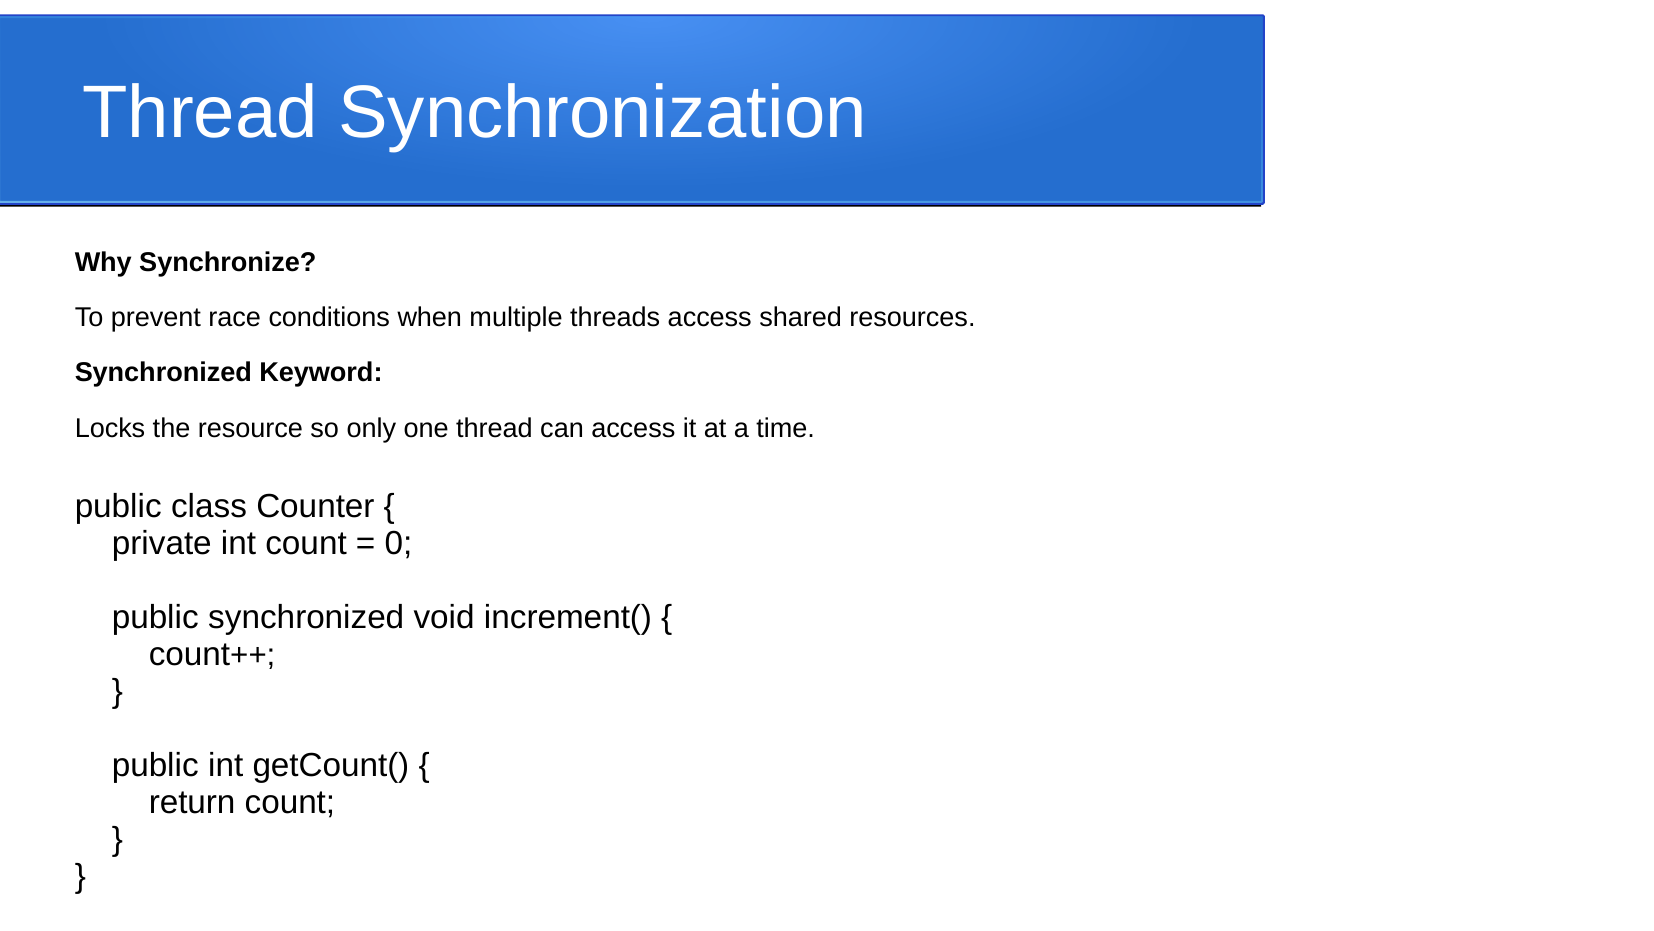

# Thread Synchronization
Why Synchronize?
To prevent race conditions when multiple threads access shared resources.
Synchronized Keyword:
Locks the resource so only one thread can access it at a time.
public class Counter {
 private int count = 0;
 public synchronized void increment() {
 count++;
 }
 public int getCount() {
 return count;
 }
}